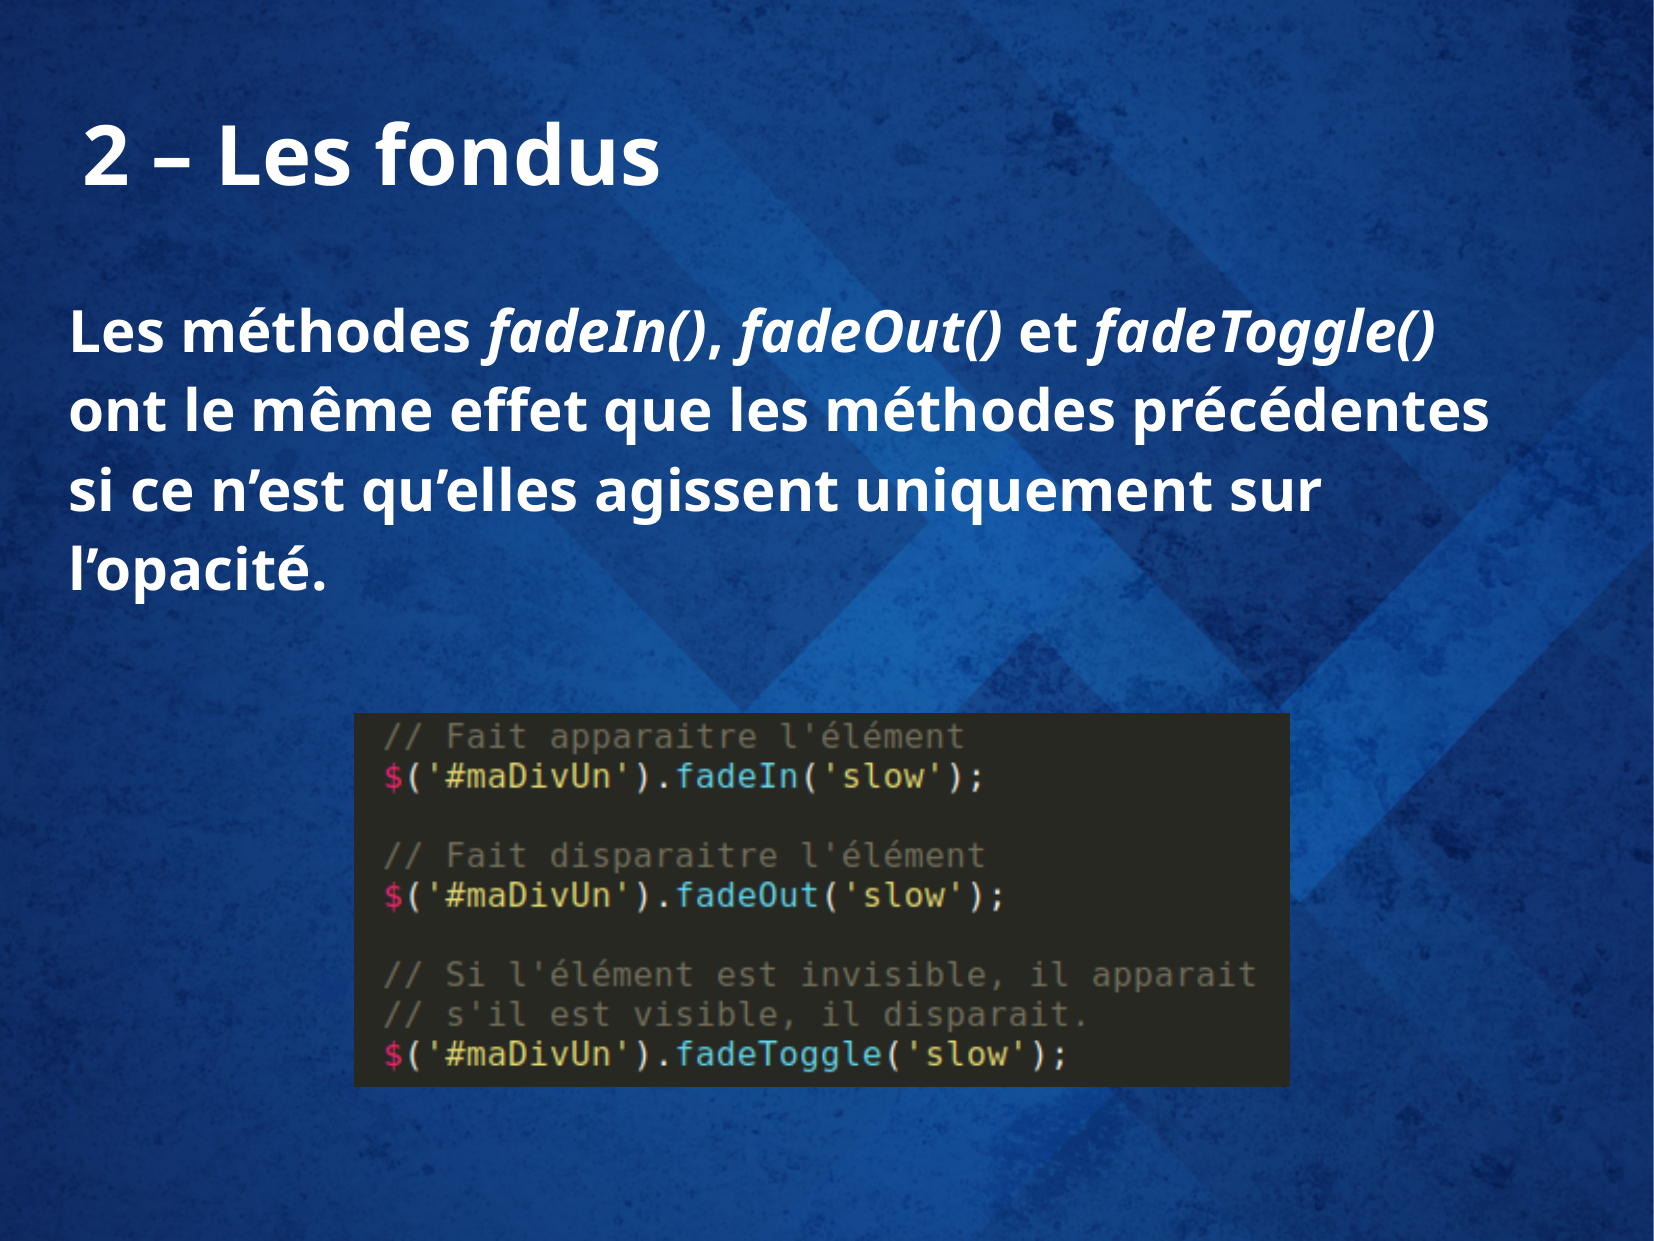

# 2 – Les fondus
Les méthodes fadeIn(), fadeOut() et fadeToggle() ont le même effet que les méthodes précédentes si ce n’est qu’elles agissent uniquement sur l’opacité.